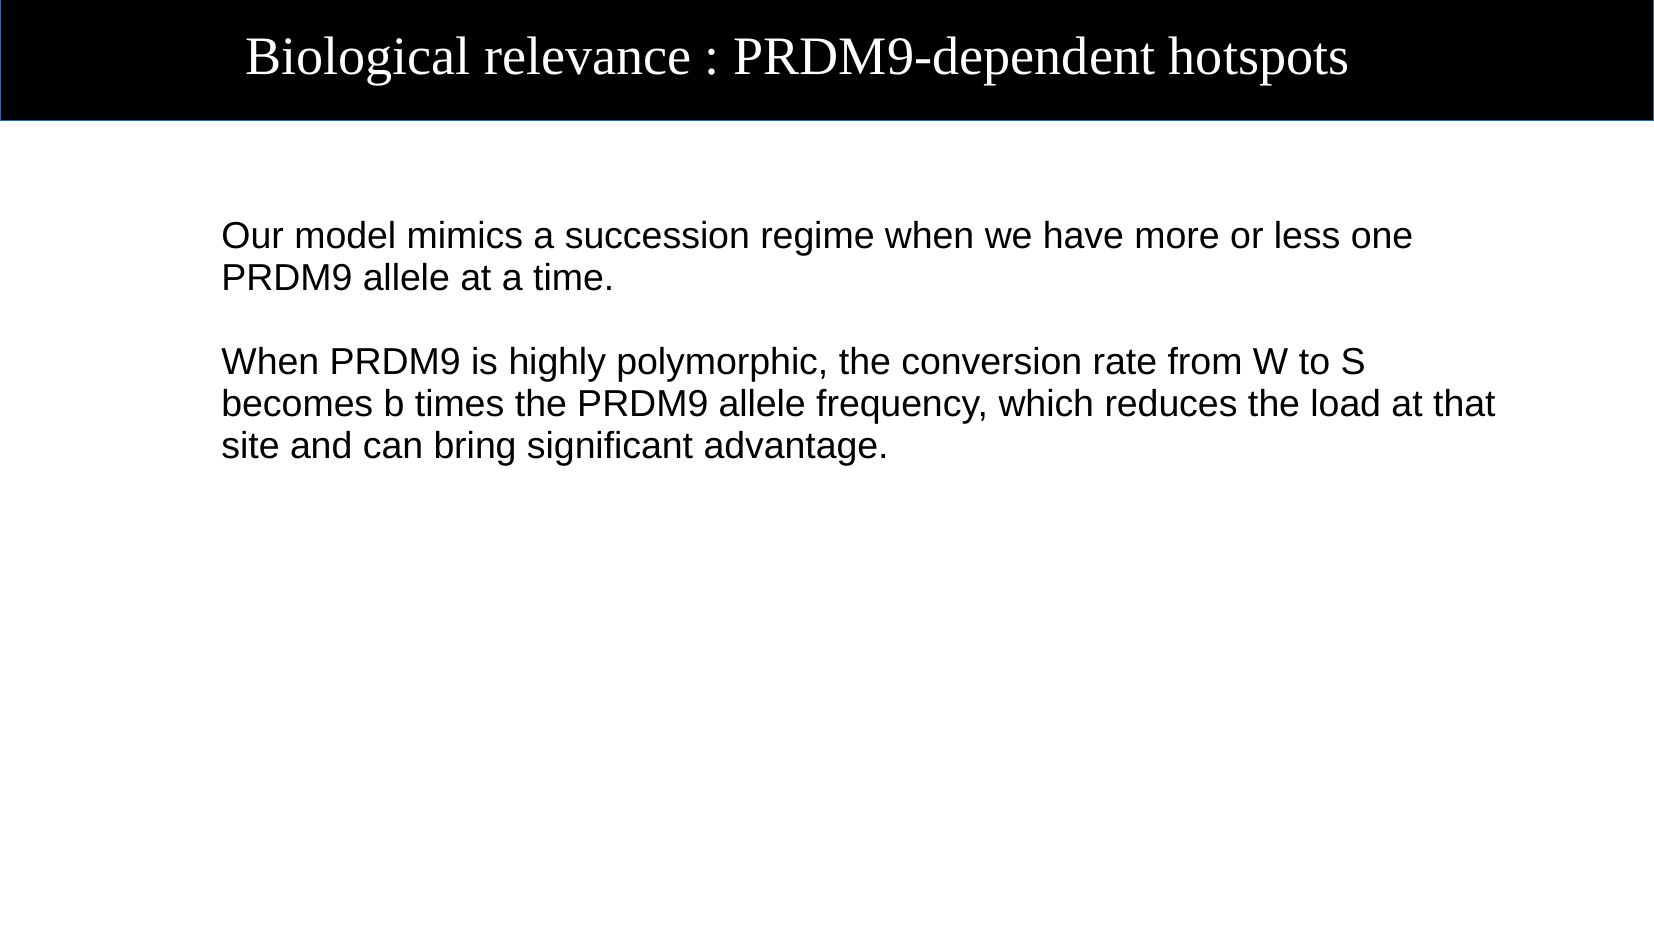

Biological relevance : PRDM9-dependent hotspots
Our model mimics a succession regime when we have more or less one PRDM9 allele at a time.
When PRDM9 is highly polymorphic, the conversion rate from W to S becomes b times the PRDM9 allele frequency, which reduces the load at that site and can bring significant advantage.